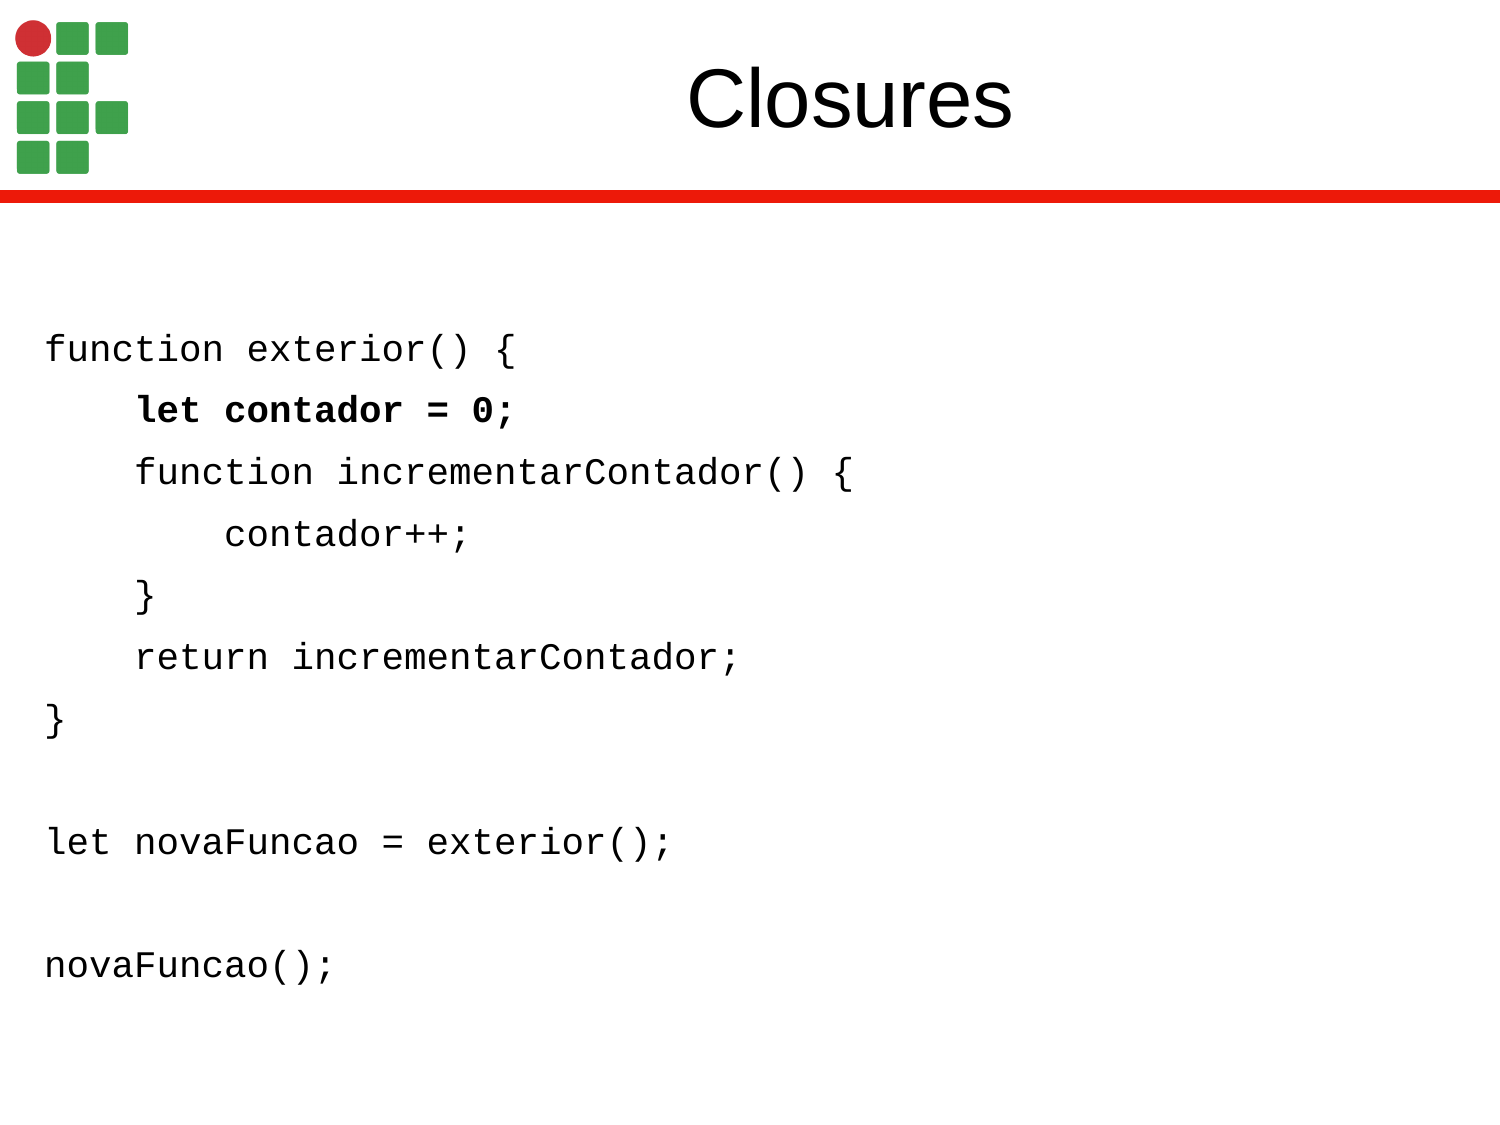

# Closures
function exterior() {
 let contador = 0;
 function incrementarContador() {
 contador++;
 }
 return incrementarContador;
}
let novaFuncao = exterior();
novaFuncao();